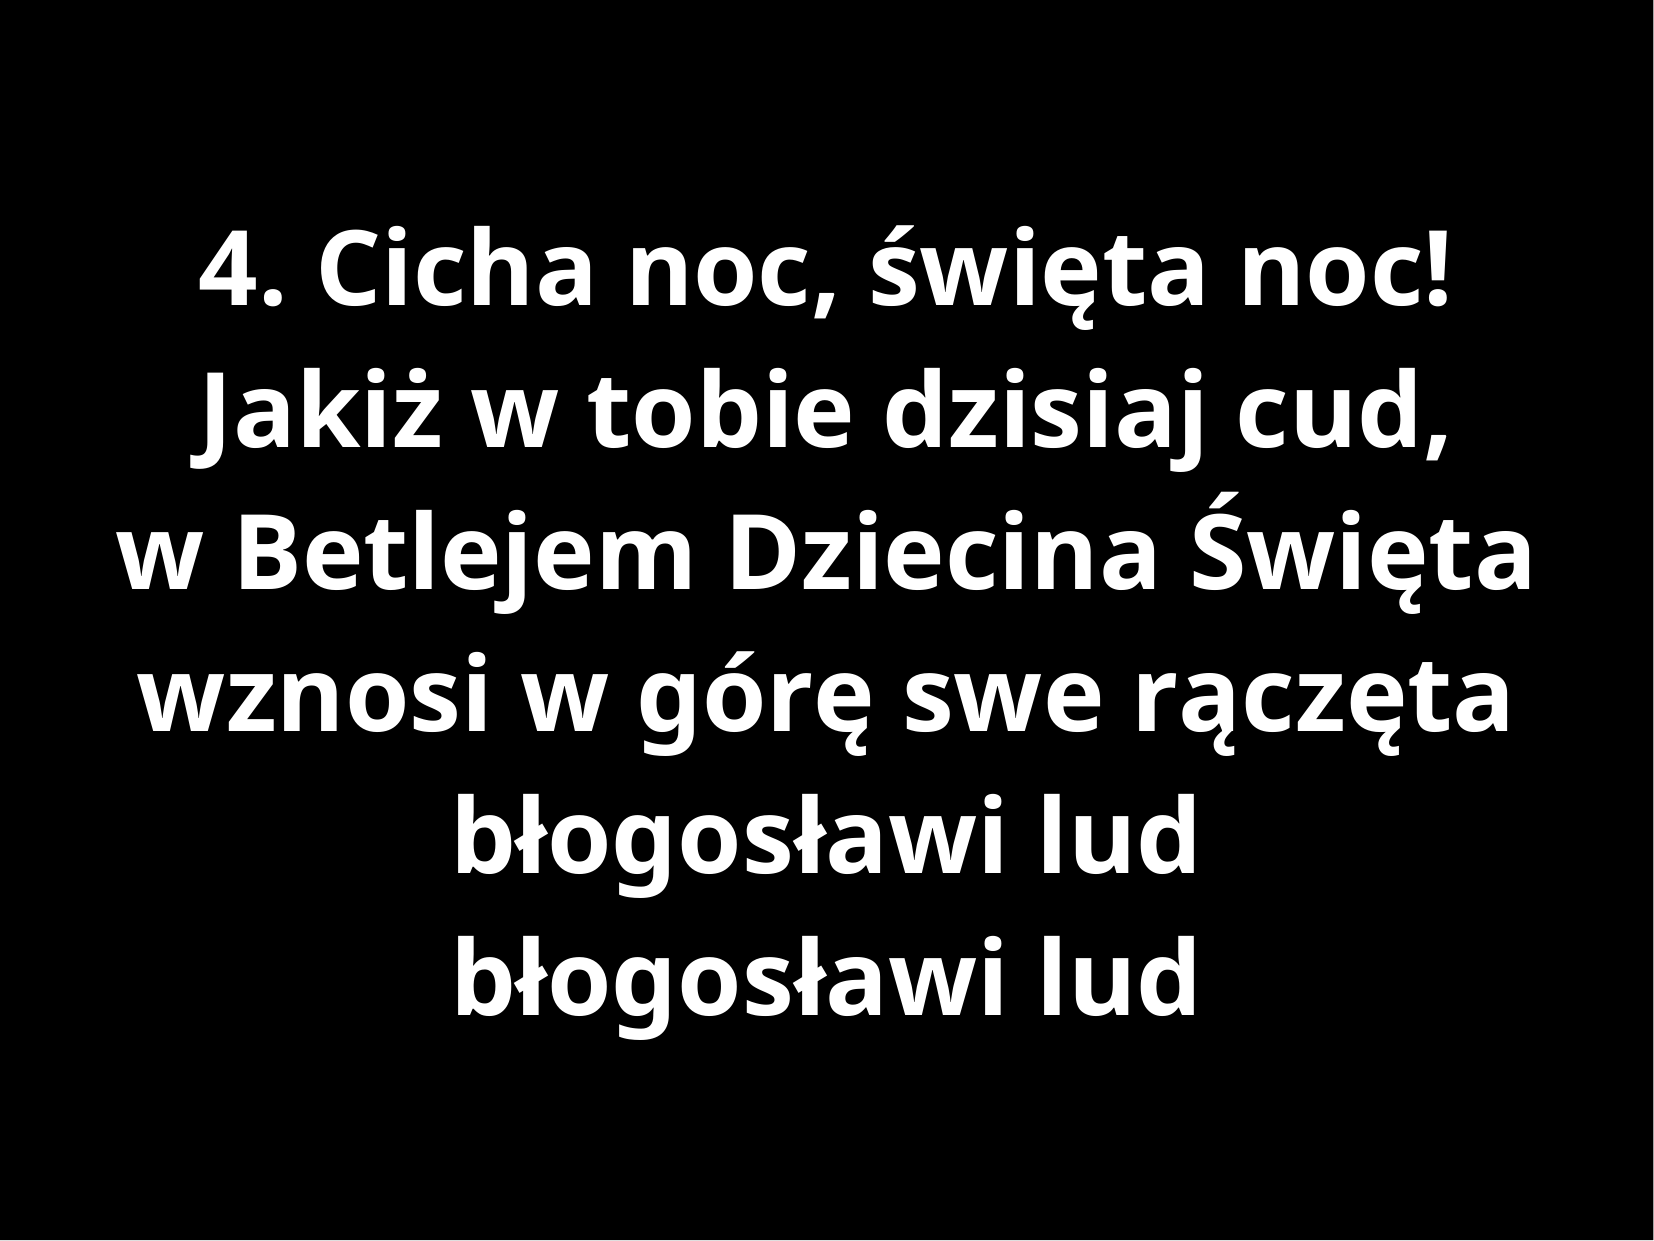

# 4. Cicha noc, święta noc! Jakiż w tobie dzisiaj cud, w Betlejem Dziecina Święta wznosi w górę swe rączęta błogosławi lud błogosławi lud